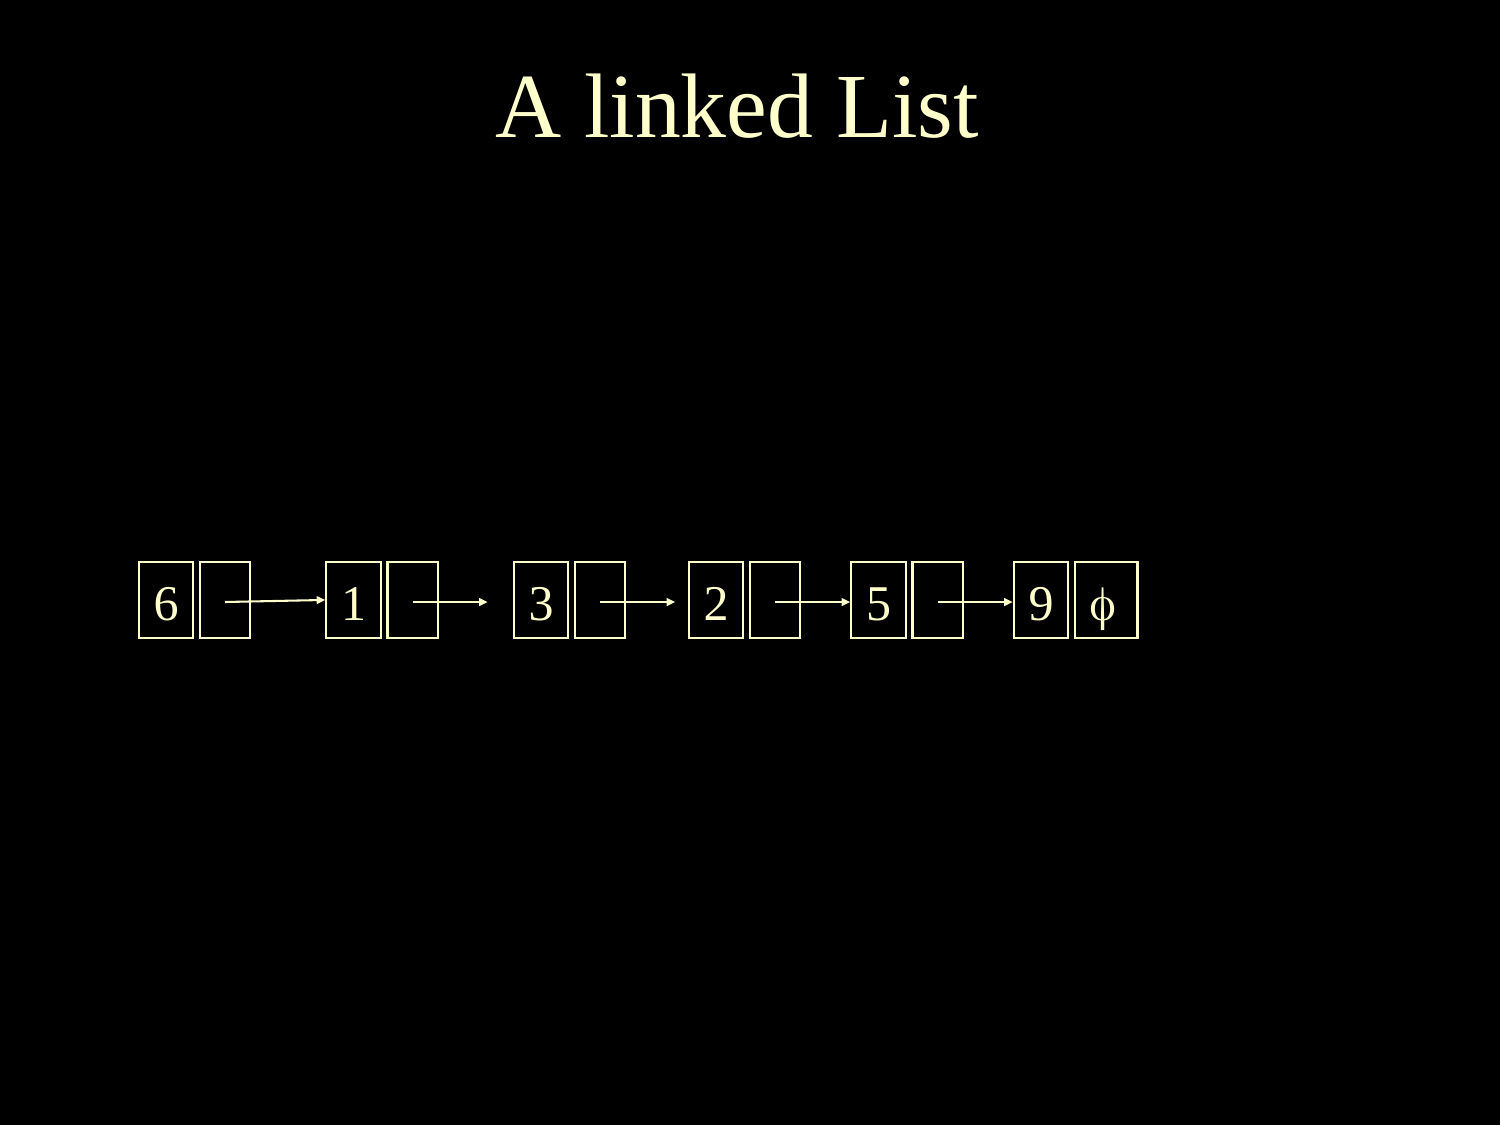

# A linked List
6
1
3
2
5
9
